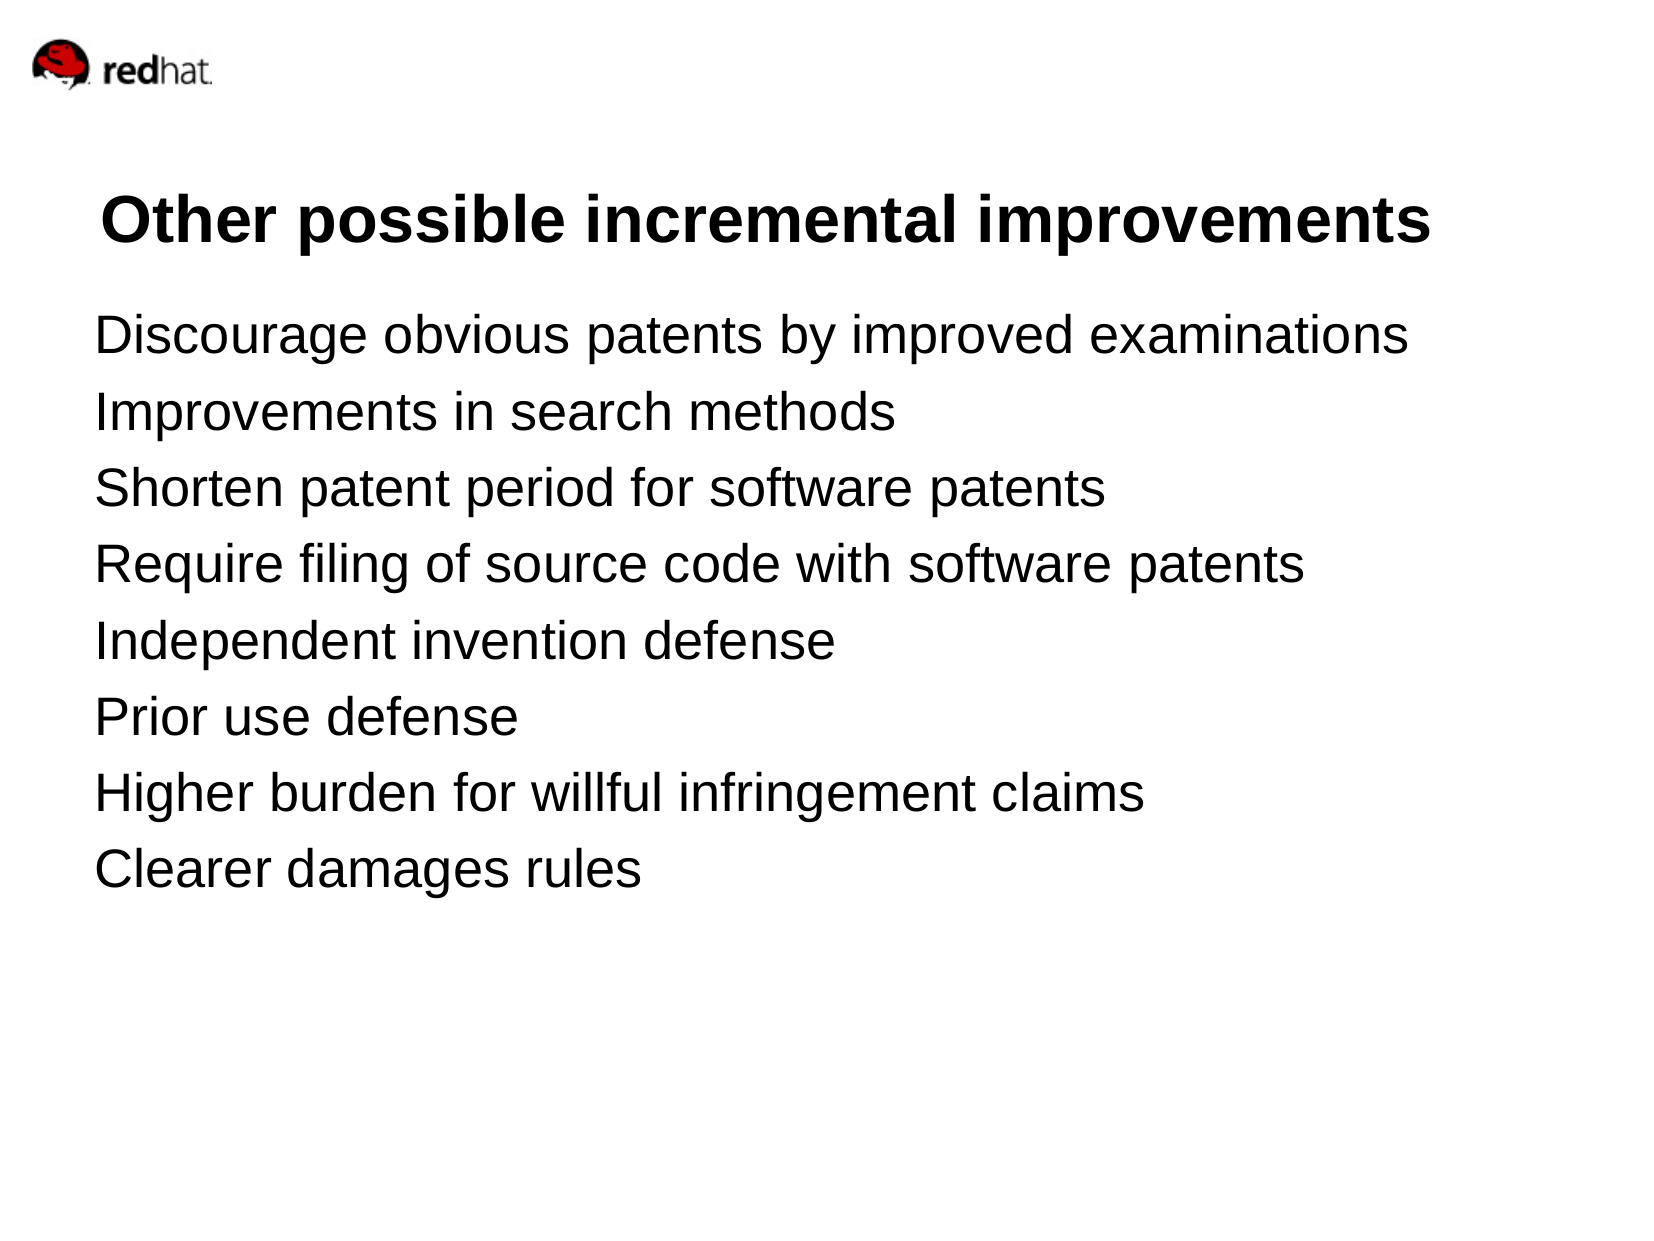

# Other possible incremental improvements
Discourage obvious patents by improved examinations
Improvements in search methods
Shorten patent period for software patents
Require filing of source code with software patents
Independent invention defense
Prior use defense
Higher burden for willful infringement claims
Clearer damages rules